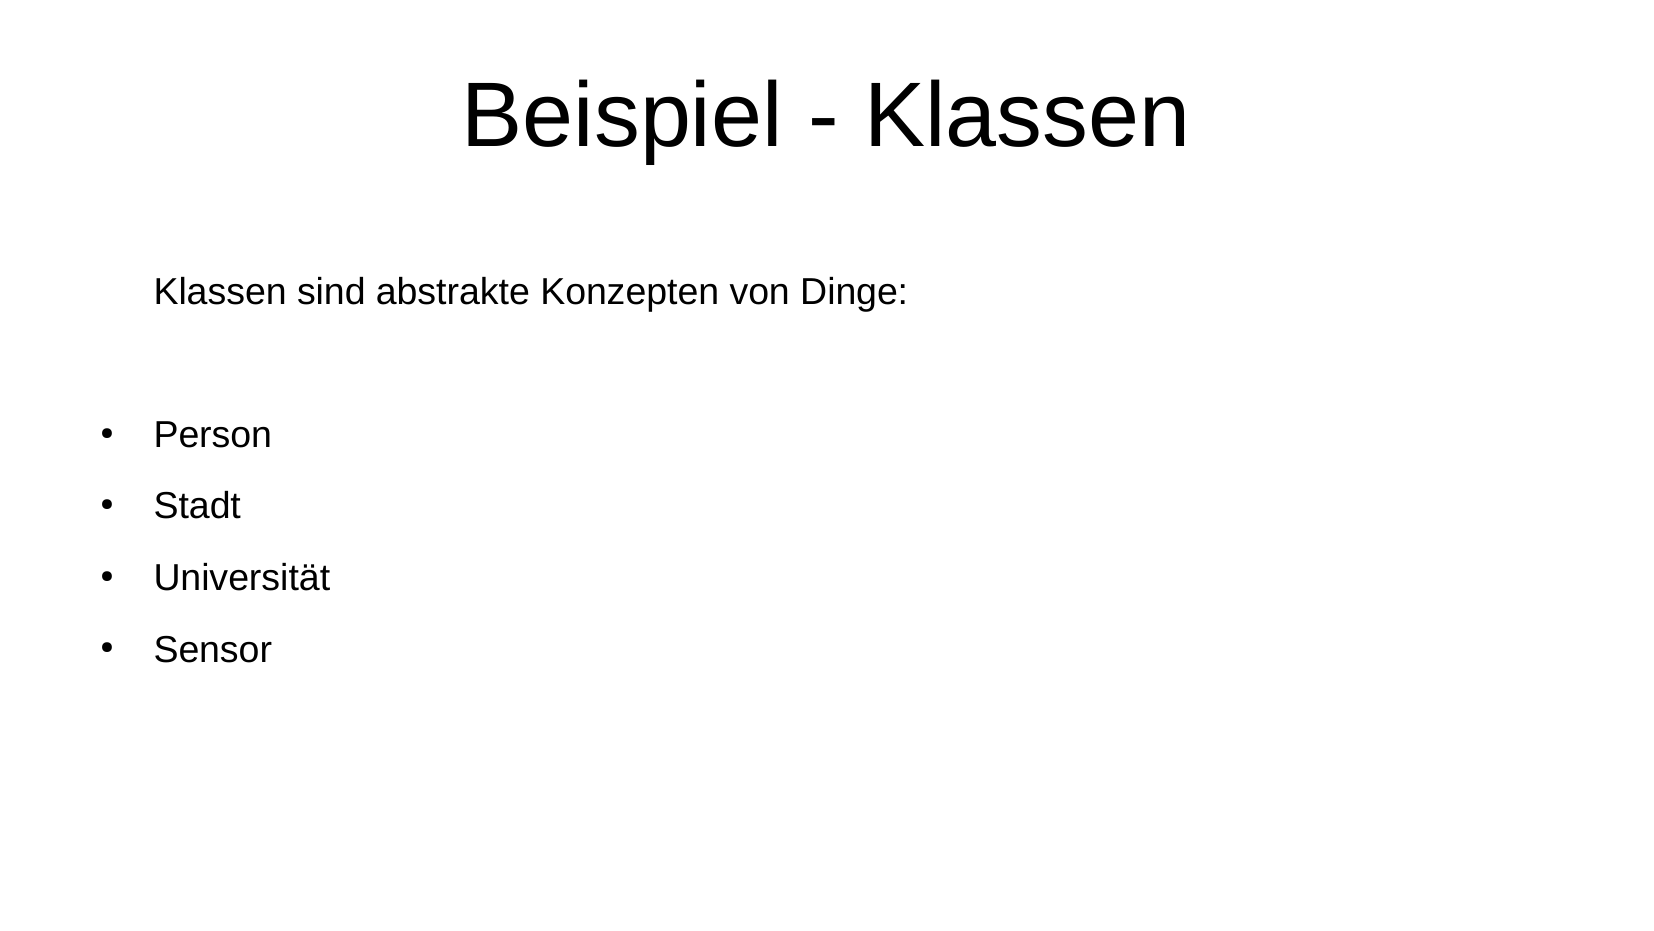

# Beispiel - Klassen
Klassen sind abstrakte Konzepten von Dinge:
Person
Stadt
Universität
Sensor